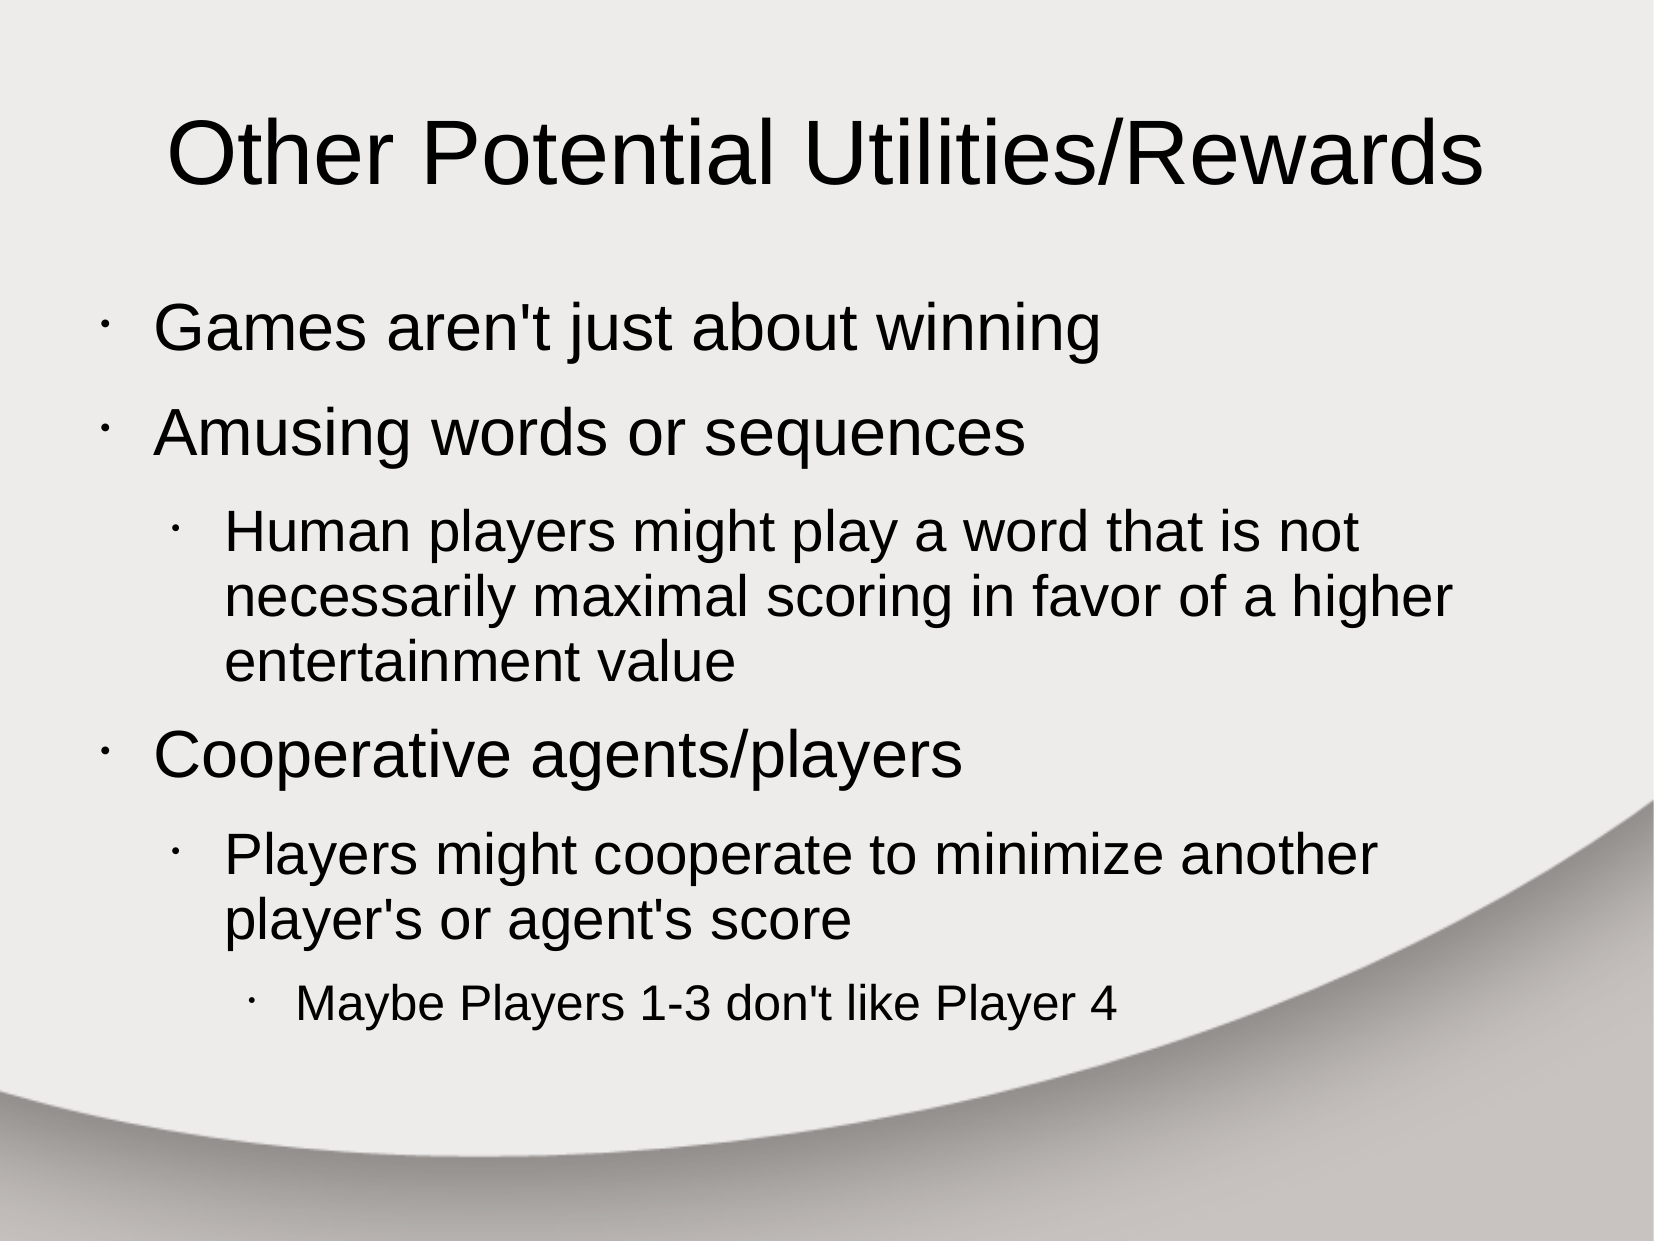

# Other Potential Utilities/Rewards
Games aren't just about winning
Amusing words or sequences
Human players might play a word that is not necessarily maximal scoring in favor of a higher entertainment value
Cooperative agents/players
Players might cooperate to minimize another player's or agent's score
Maybe Players 1-3 don't like Player 4